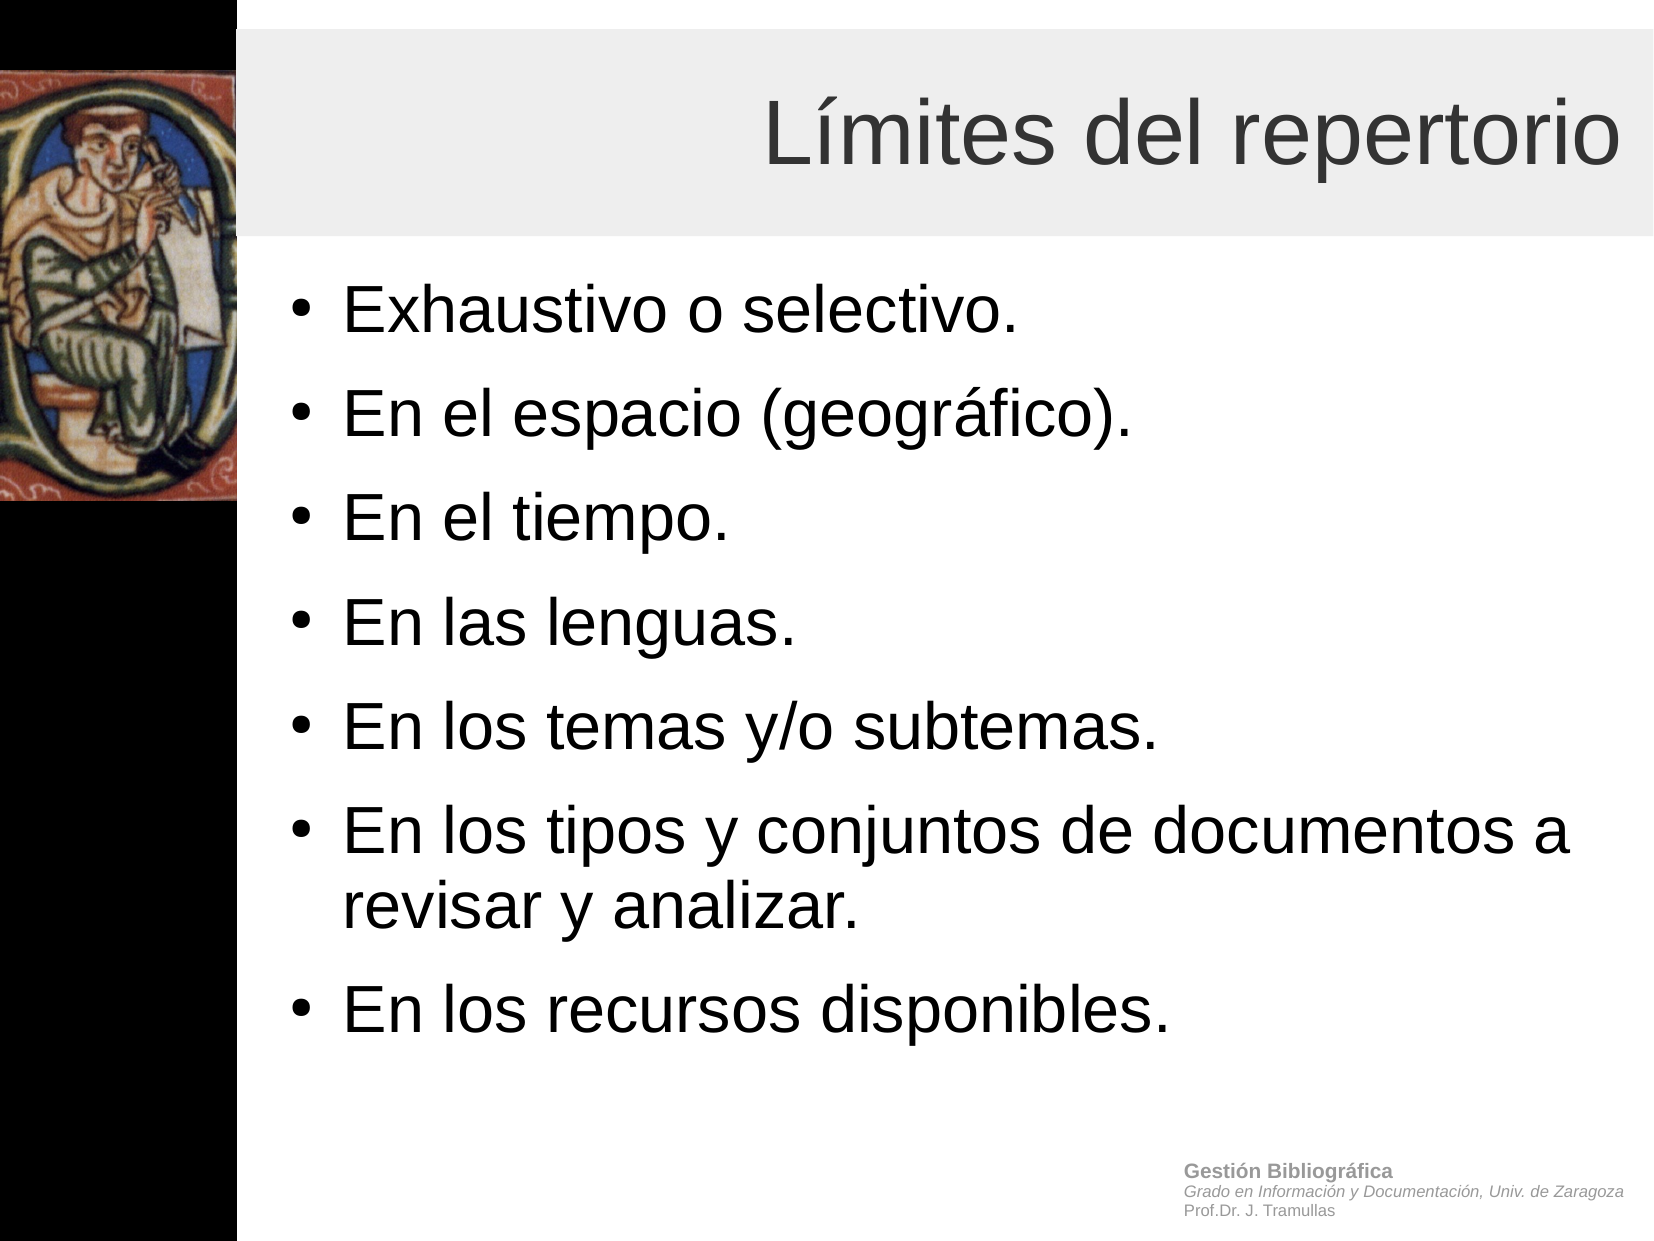

# Límites del repertorio
Exhaustivo o selectivo.
En el espacio (geográfico).
En el tiempo.
En las lenguas.
En los temas y/o subtemas.
En los tipos y conjuntos de documentos a revisar y analizar.
En los recursos disponibles.